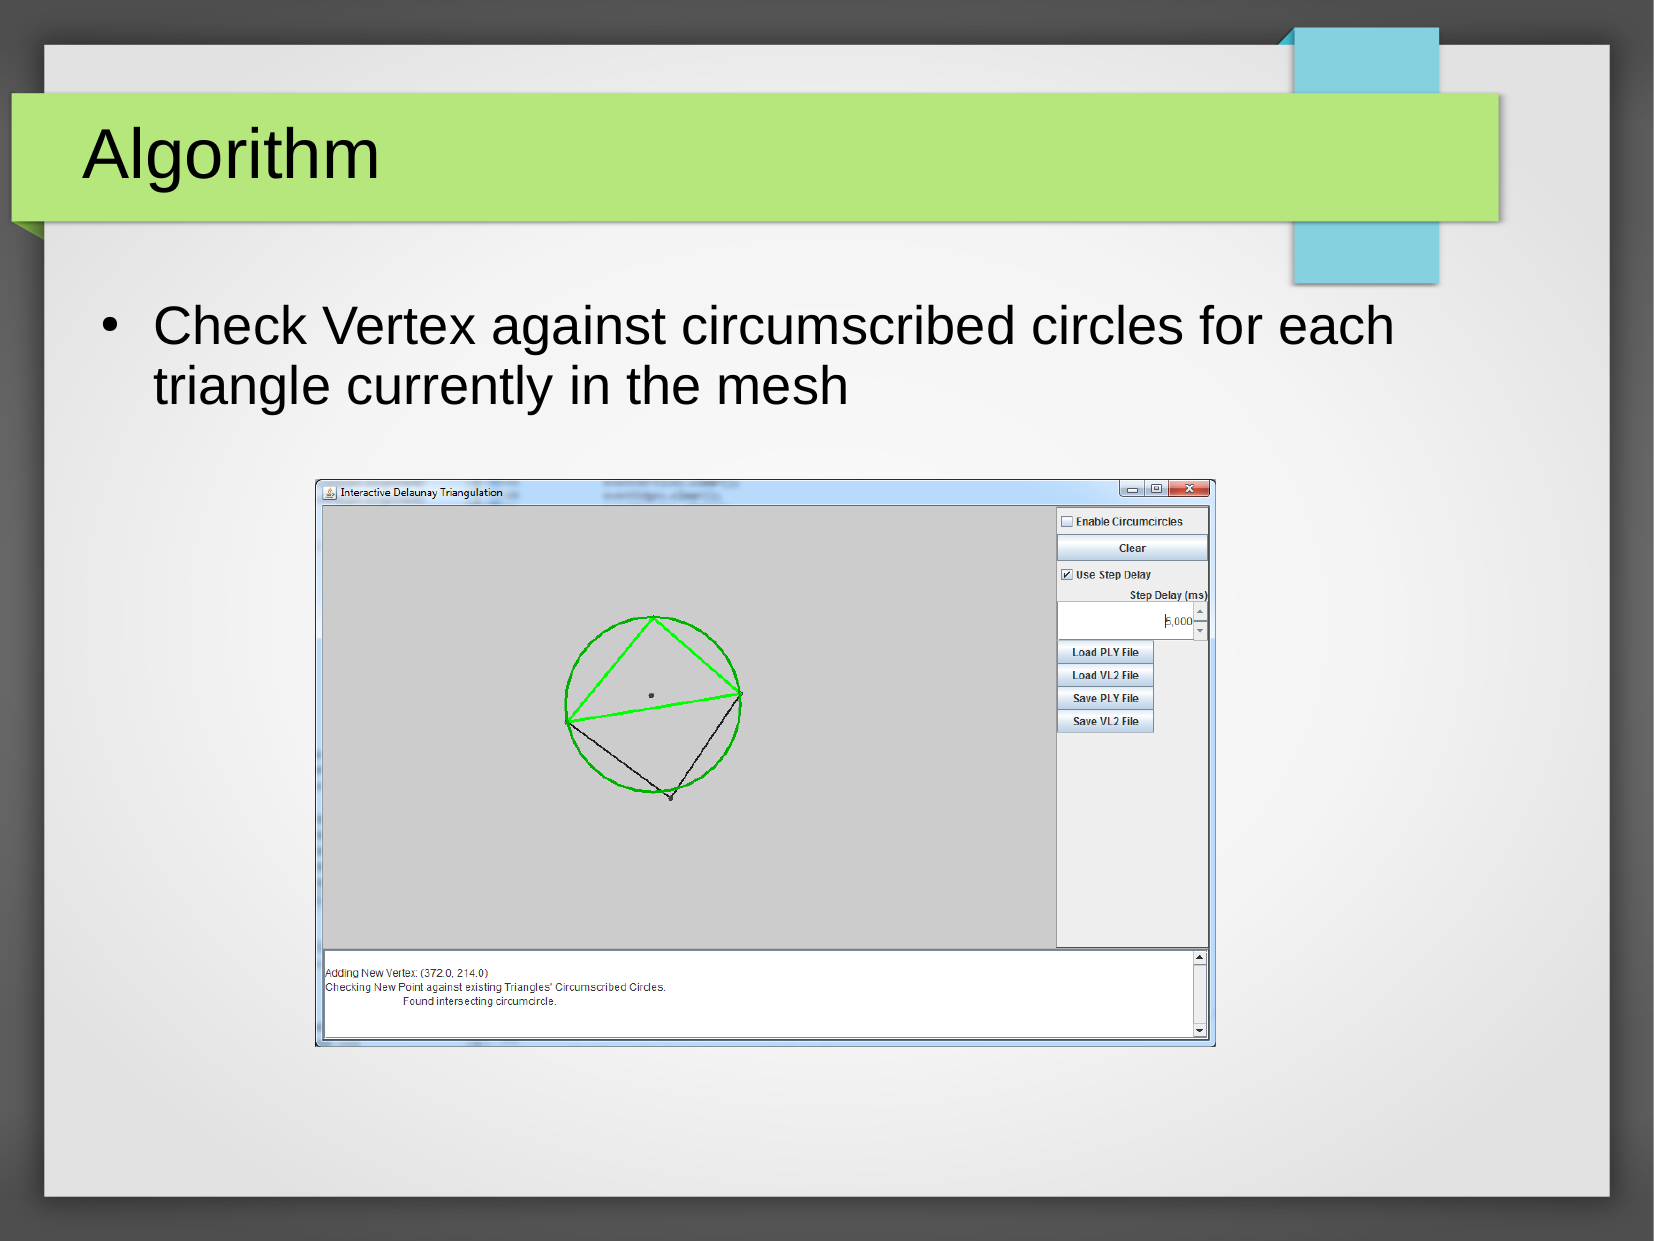

# Algorithm
Check Vertex against circumscribed circles for each triangle currently in the mesh